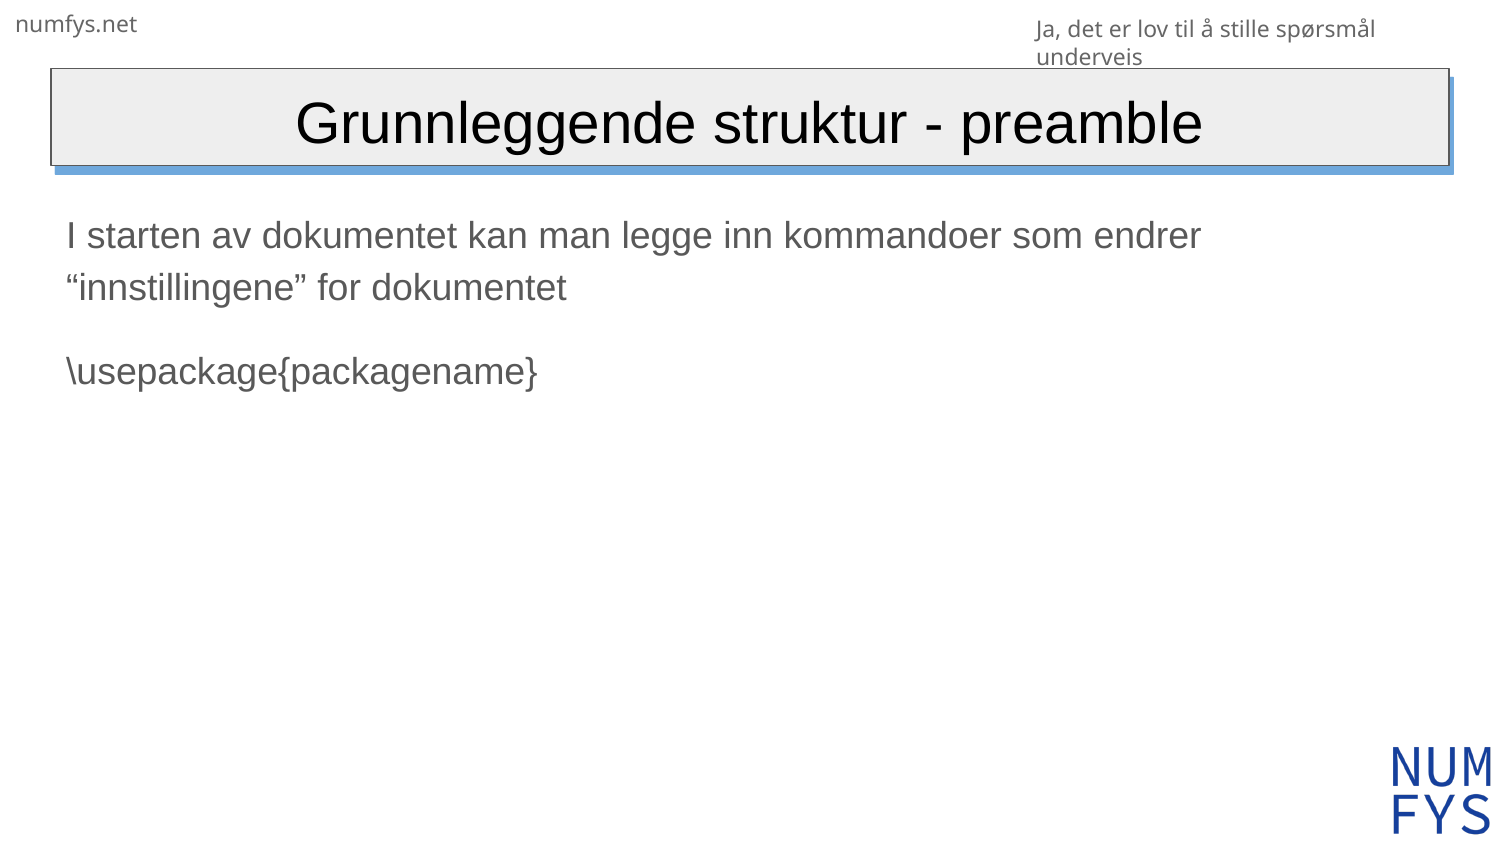

# Grunnleggende struktur - preamble
I starten av dokumentet kan man legge inn kommandoer som endrer “innstillingene” for dokumentet
\usepackage{packagename}